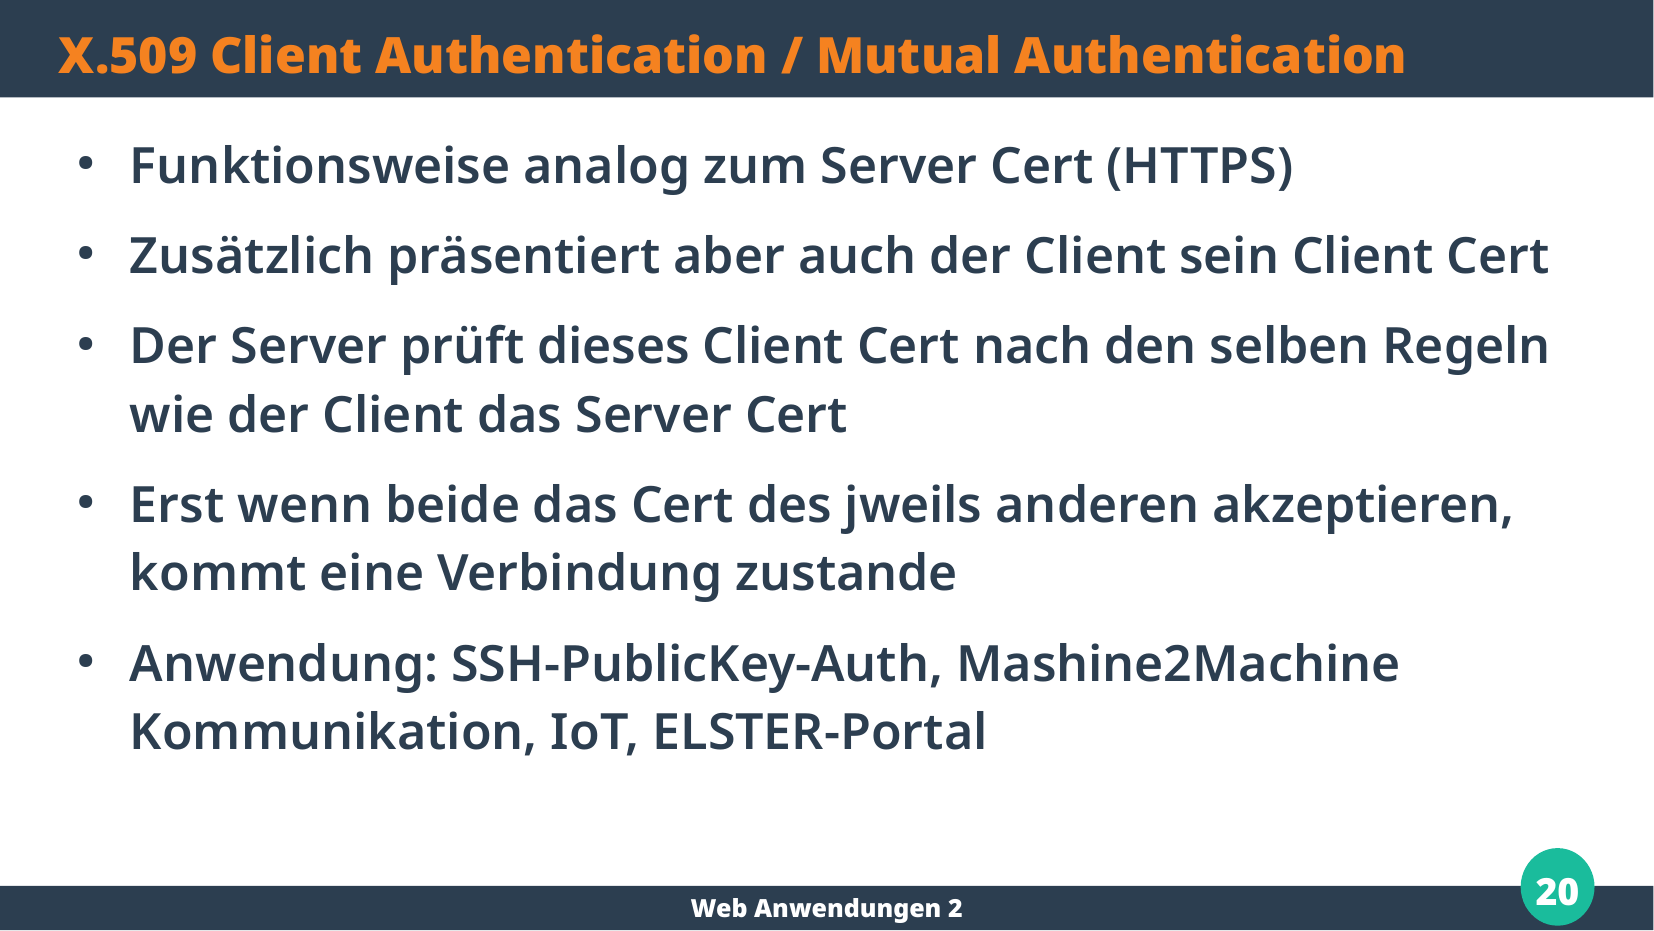

# X.509 Client Authentication / Mutual Authentication
Funktionsweise analog zum Server Cert (HTTPS)
Zusätzlich präsentiert aber auch der Client sein Client Cert
Der Server prüft dieses Client Cert nach den selben Regeln wie der Client das Server Cert
Erst wenn beide das Cert des jweils anderen akzeptieren, kommt eine Verbindung zustande
Anwendung: SSH-PublicKey-Auth, Mashine2Machine Kommunikation, IoT, ELSTER-Portal
20